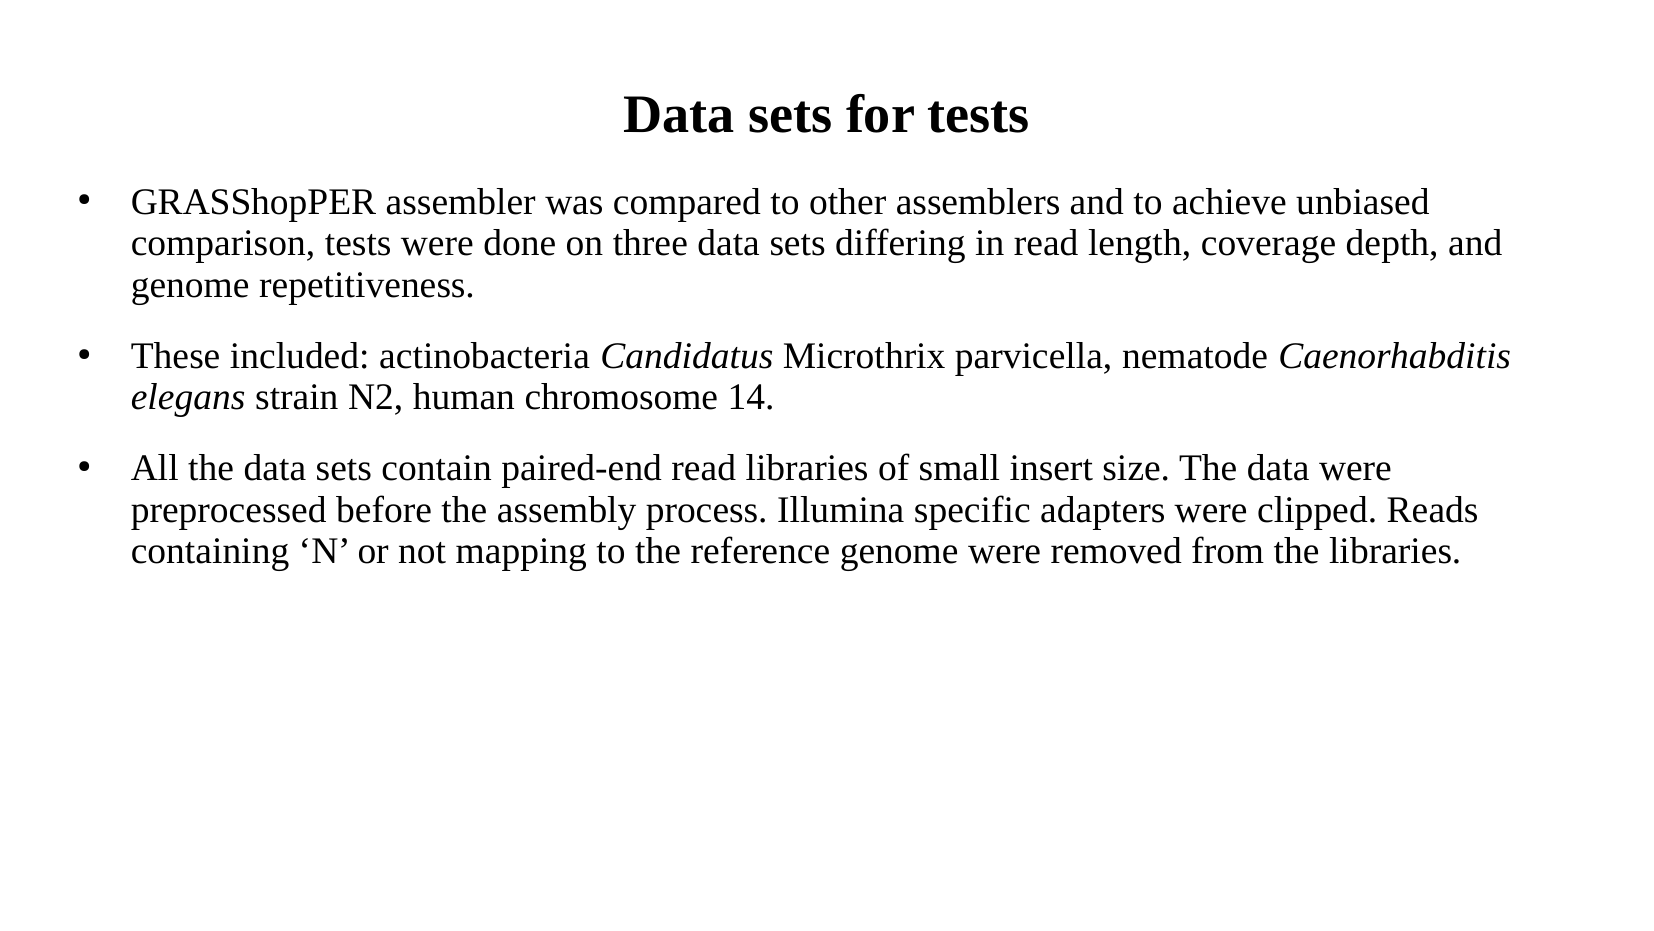

# Data sets for tests
GRASShopPER assembler was compared to other assemblers and to achieve unbiased comparison, tests were done on three data sets differing in read length, coverage depth, and genome repetitiveness.
These included: actinobacteria Candidatus Microthrix parvicella, nematode Caenorhabditis elegans strain N2, human chromosome 14.
All the data sets contain paired-end read libraries of small insert size. The data were preprocessed before the assembly process. Illumina specific adapters were clipped. Reads containing ‘N’ or not mapping to the reference genome were removed from the libraries.